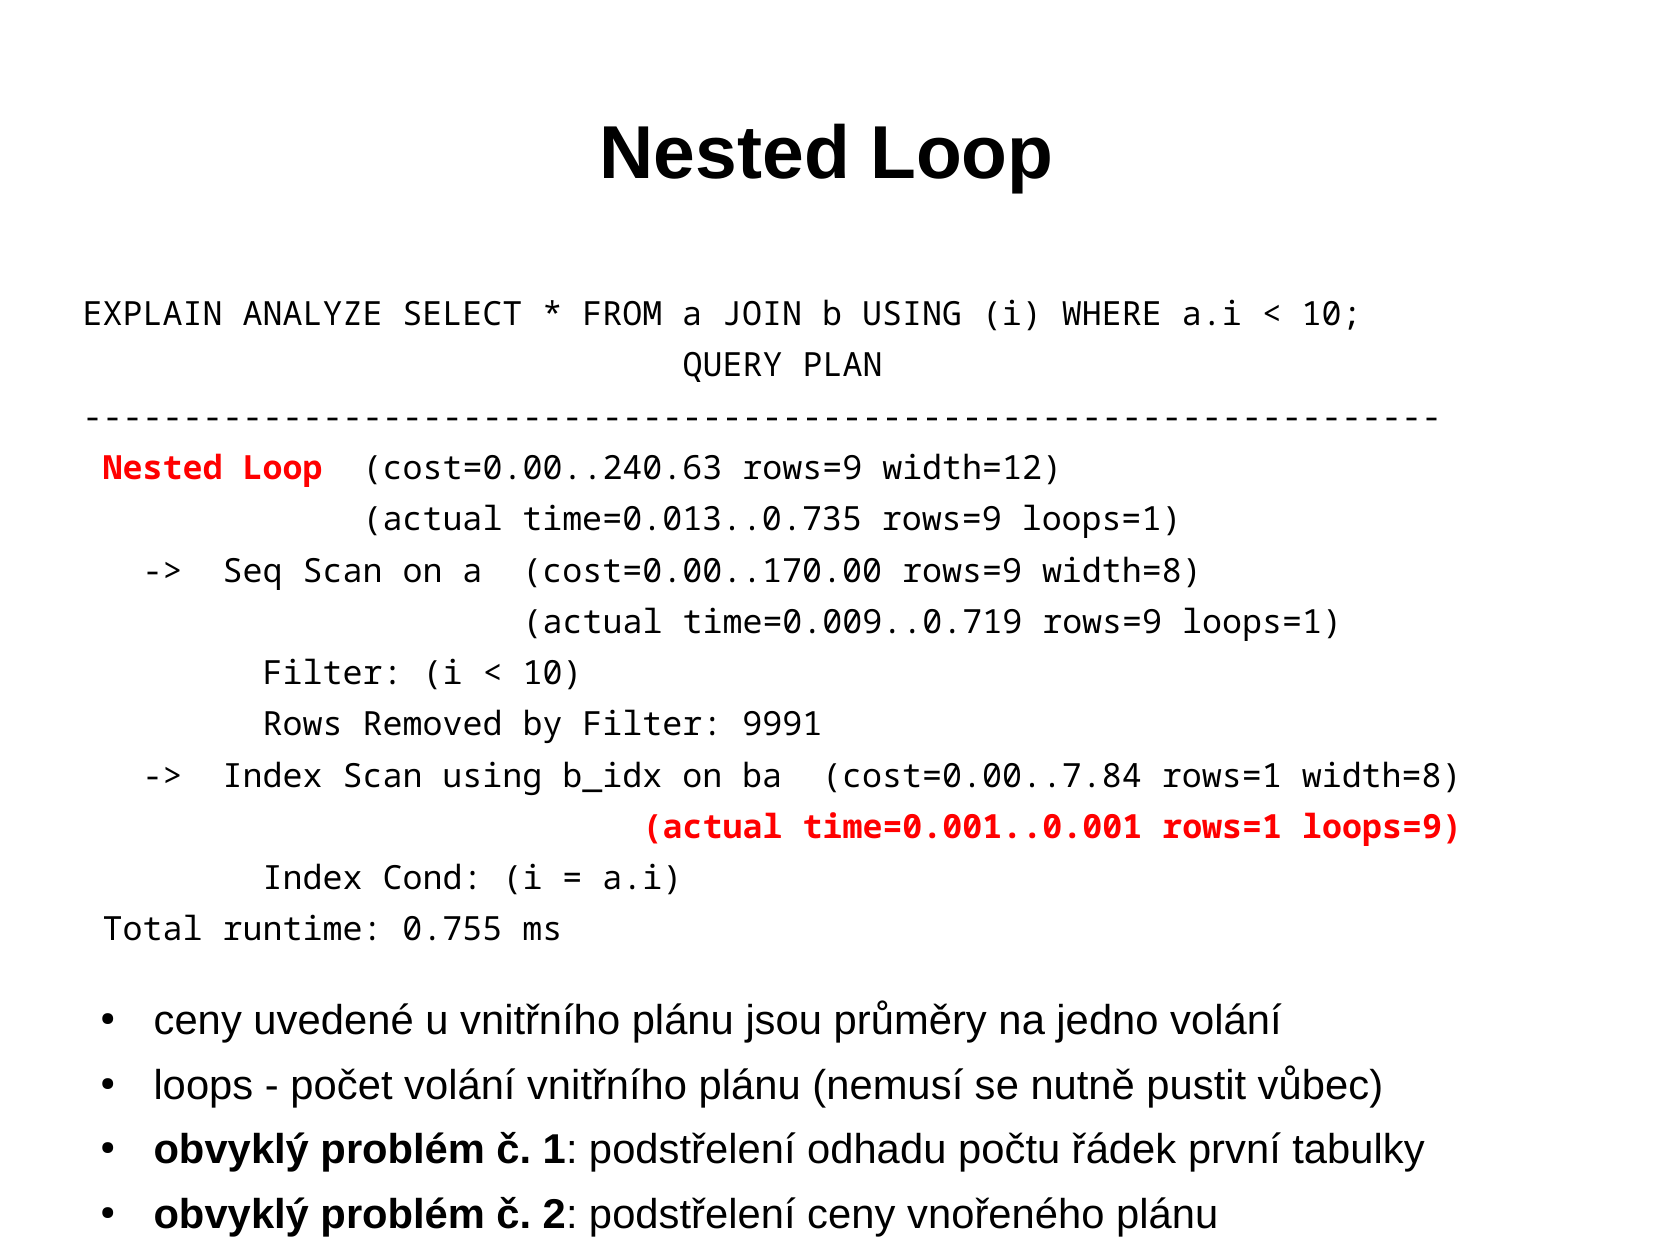

# Nested Loop
EXPLAIN ANALYZE SELECT * FROM a JOIN b USING (i) WHERE a.i < 10;
 QUERY PLAN
--------------------------------------------------------------------
 Nested Loop (cost=0.00..240.63 rows=9 width=12)
 (actual time=0.013..0.735 rows=9 loops=1)
 -> Seq Scan on a (cost=0.00..170.00 rows=9 width=8)
 (actual time=0.009..0.719 rows=9 loops=1)
 Filter: (i < 10)
 Rows Removed by Filter: 9991
 -> Index Scan using b_idx on ba (cost=0.00..7.84 rows=1 width=8)
 (actual time=0.001..0.001 rows=1 loops=9)
 Index Cond: (i = a.i)
 Total runtime: 0.755 ms
ceny uvedené u vnitřního plánu jsou průměry na jedno volání
loops - počet volání vnitřního plánu (nemusí se nutně pustit vůbec)
obvyklý problém č. 1: podstřelení odhadu počtu řádek první tabulky
obvyklý problém č. 2: podstřelení ceny vnořeného plánu